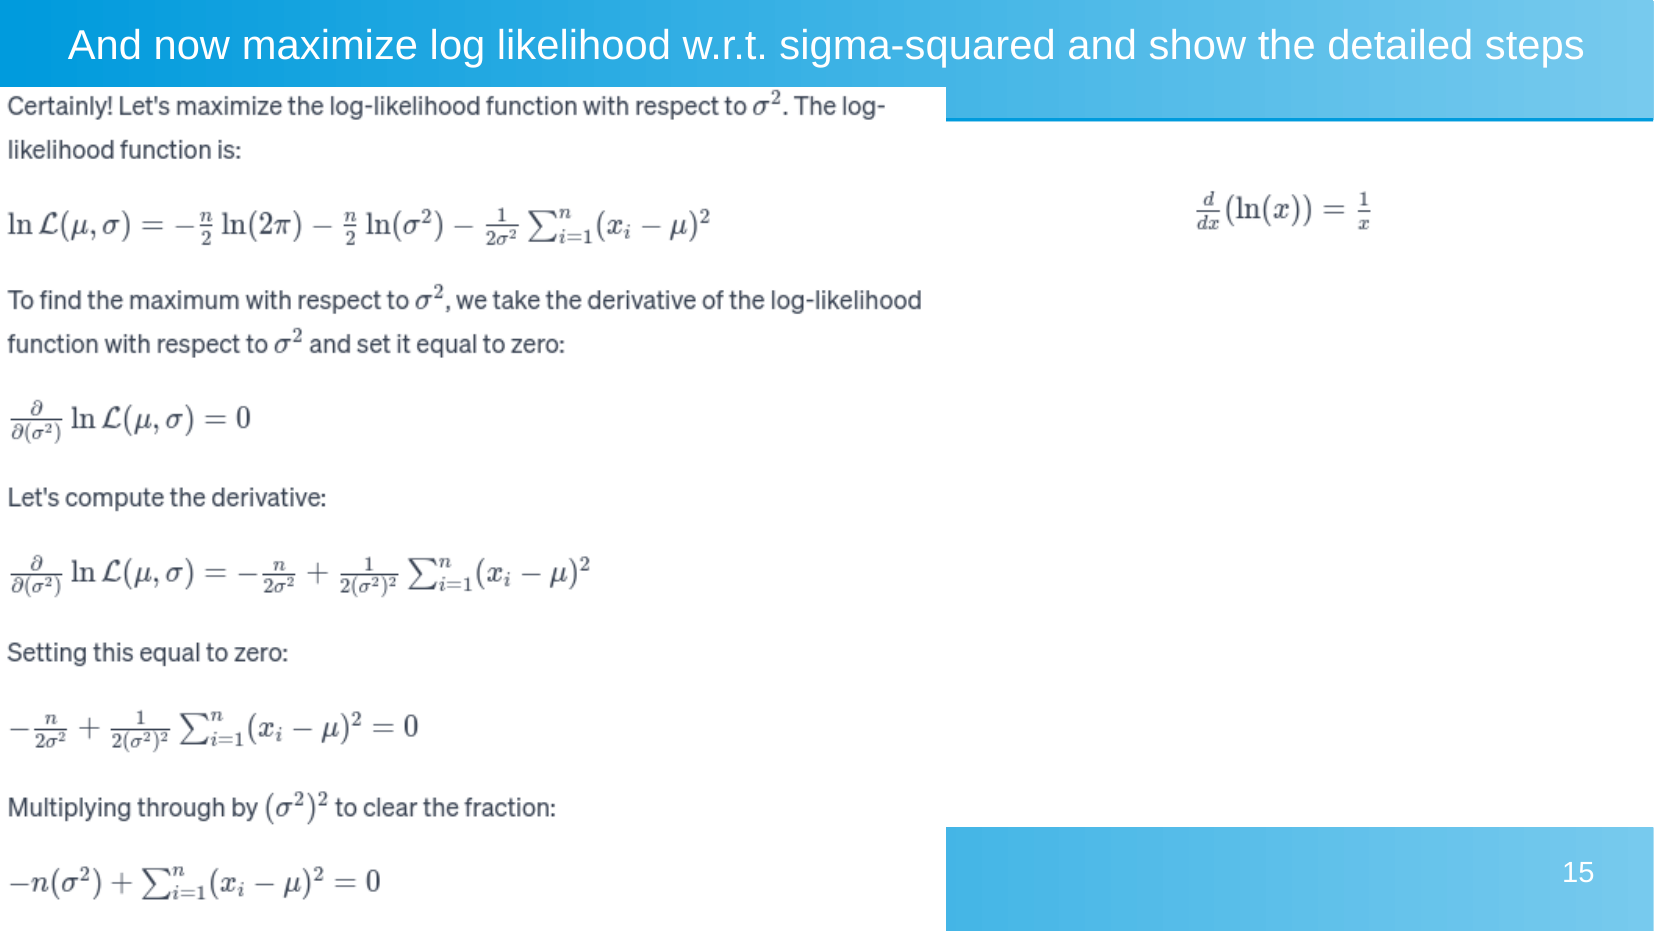

# And now maximize log likelihood w.r.t. sigma-squared and show the detailed steps
15